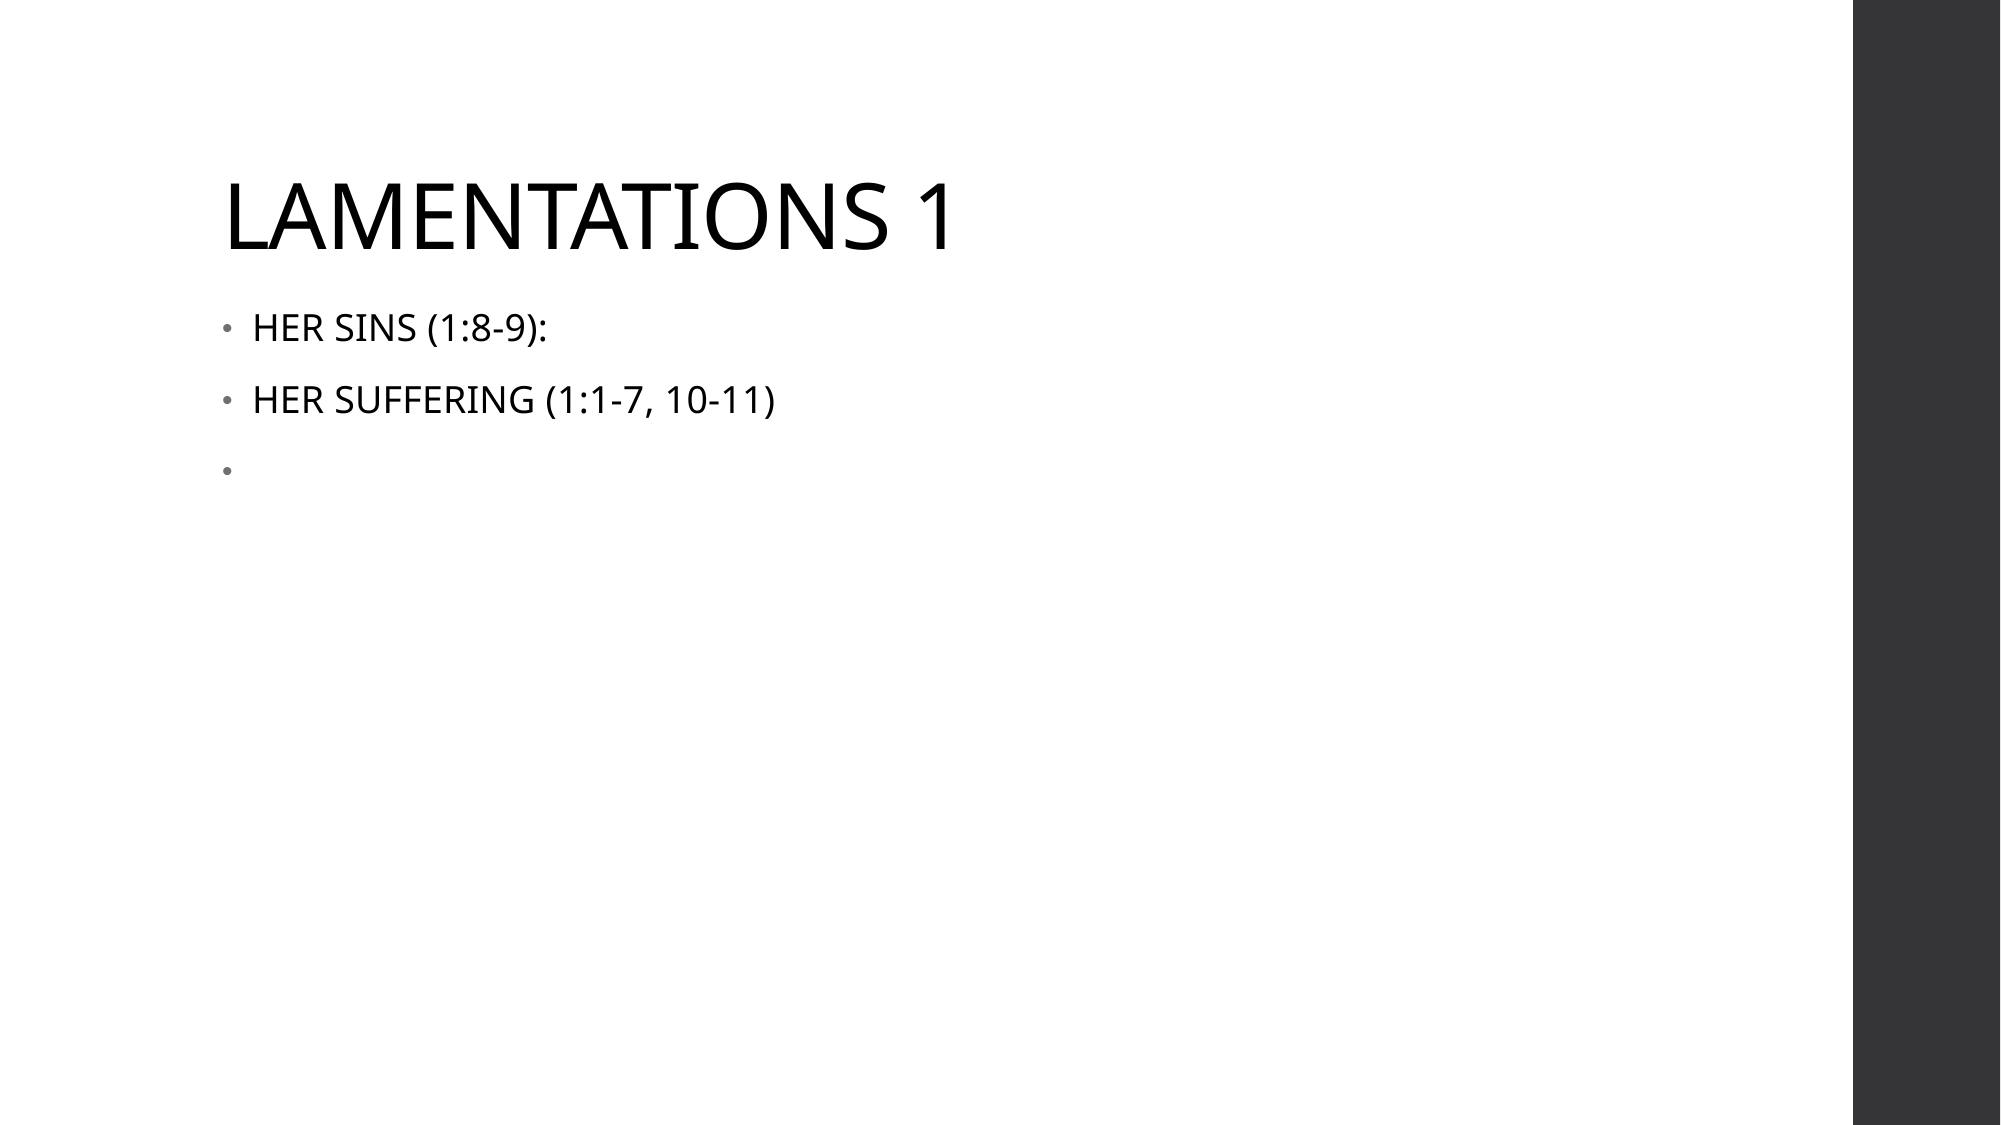

# LAMENTATIONS 1
HER SINS (1:8-9):
HER SUFFERING (1:1-7, 10-11)